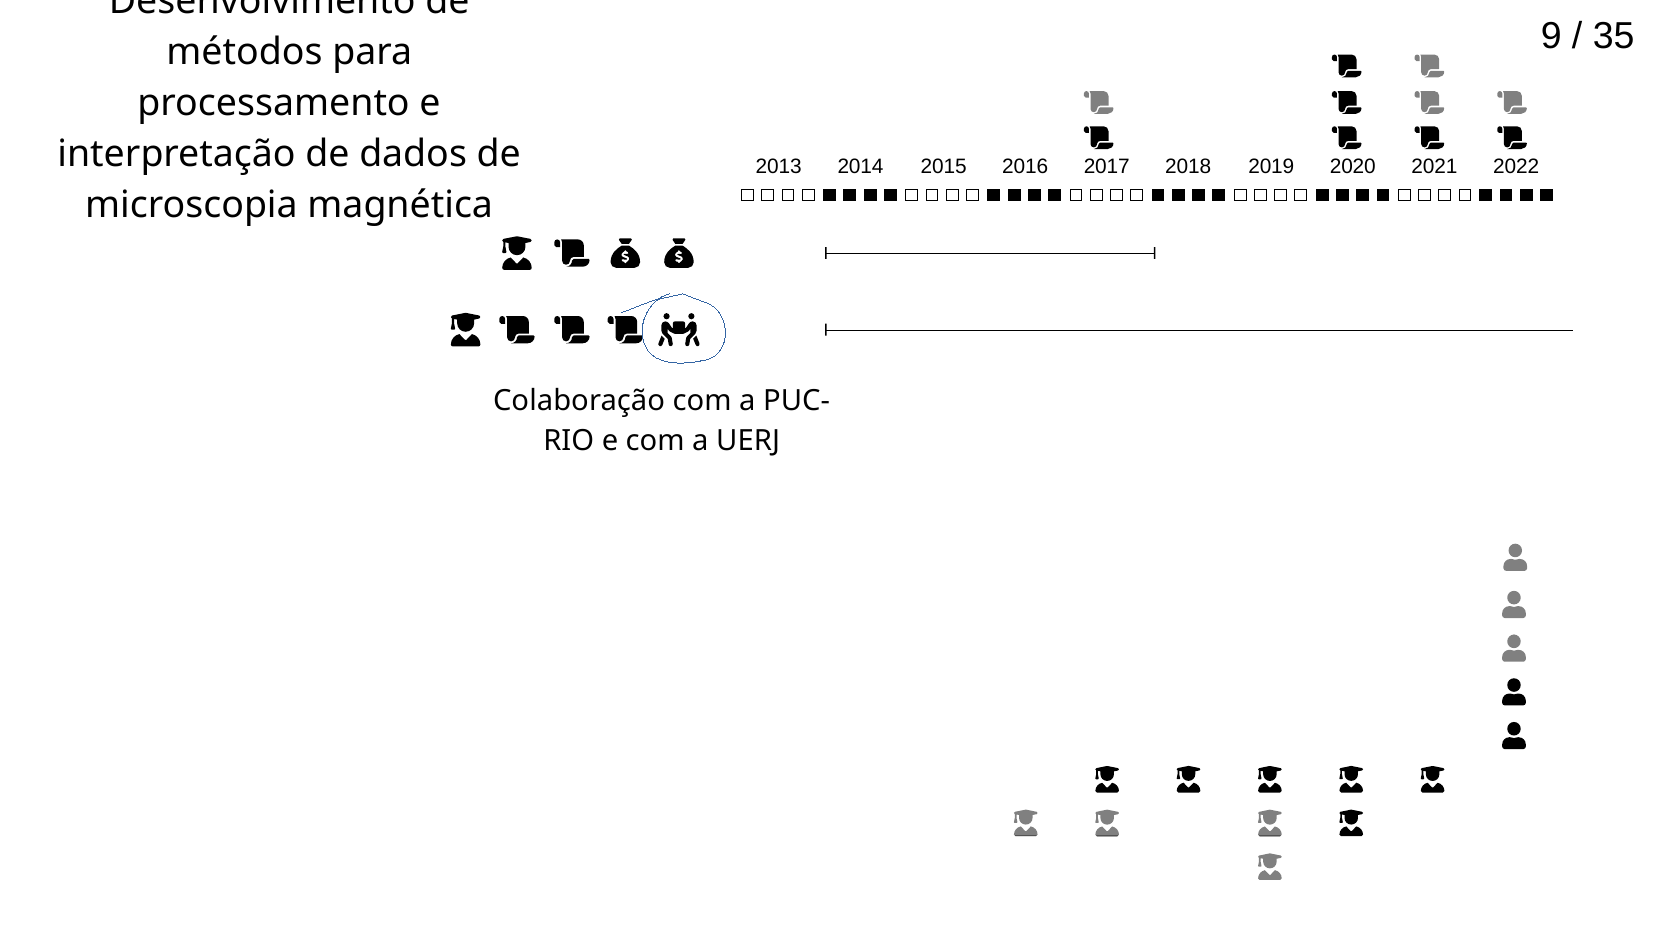

Desenvolvimento de métodos para processamento e interpretação de dados de microscopia magnética
2013
2014
2015
2016
2017
2018
2019
2020
2021
2022
Colaboração com a PUC-RIO e com a UERJ